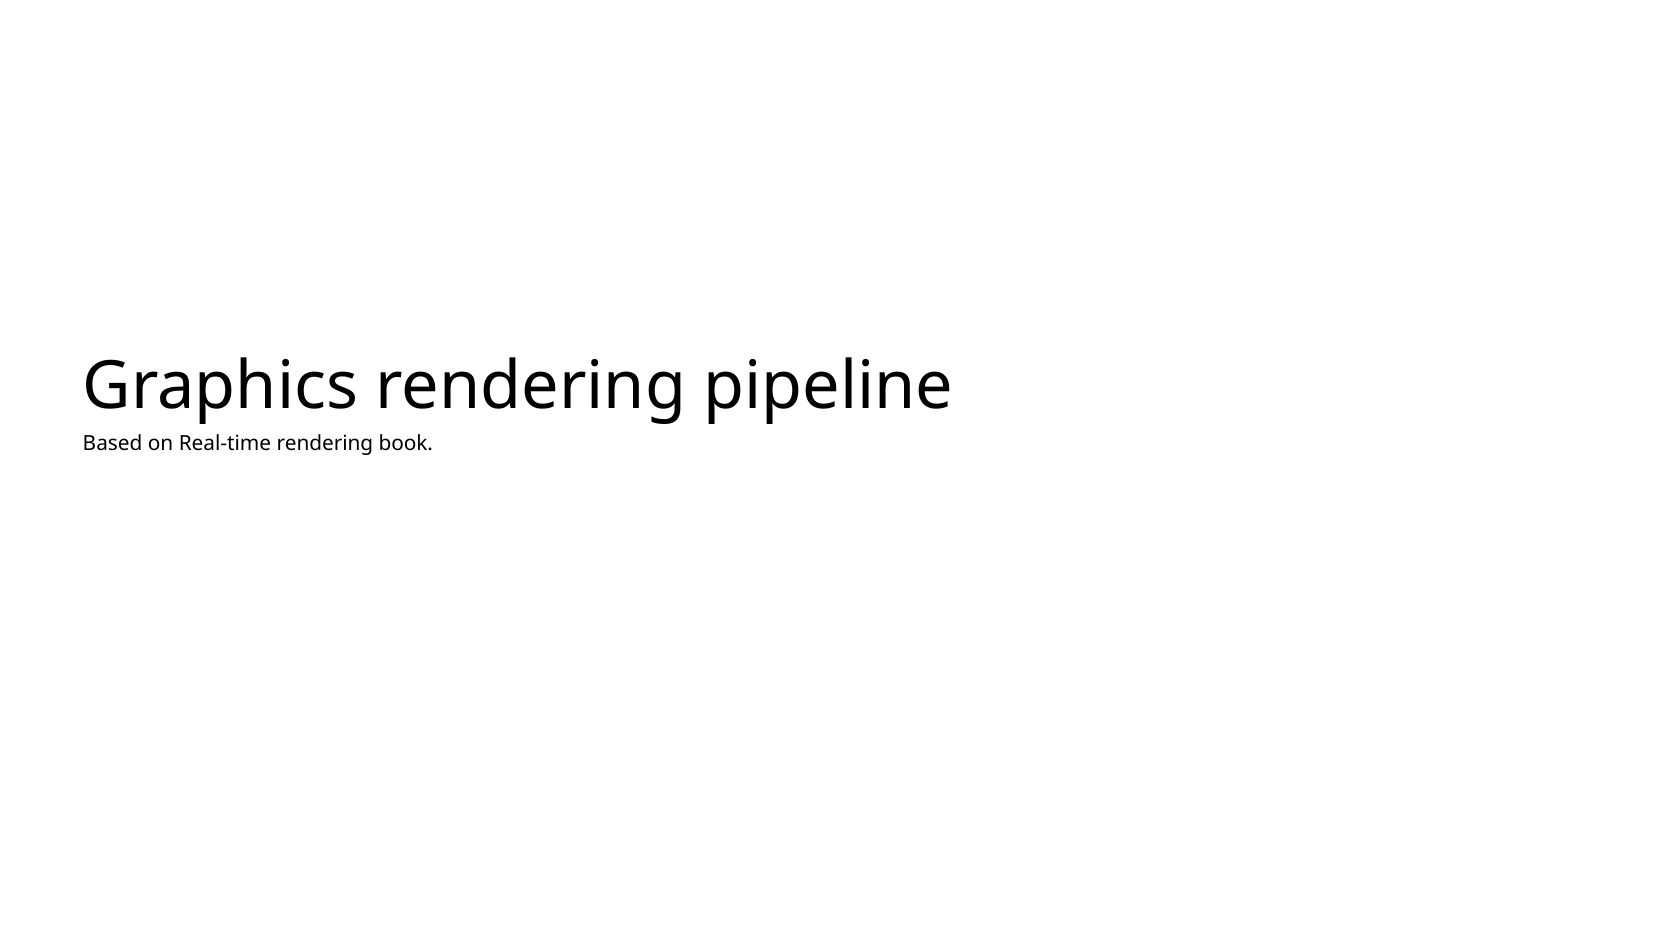

# Graphics rendering pipeline
Based on Real-time rendering book.